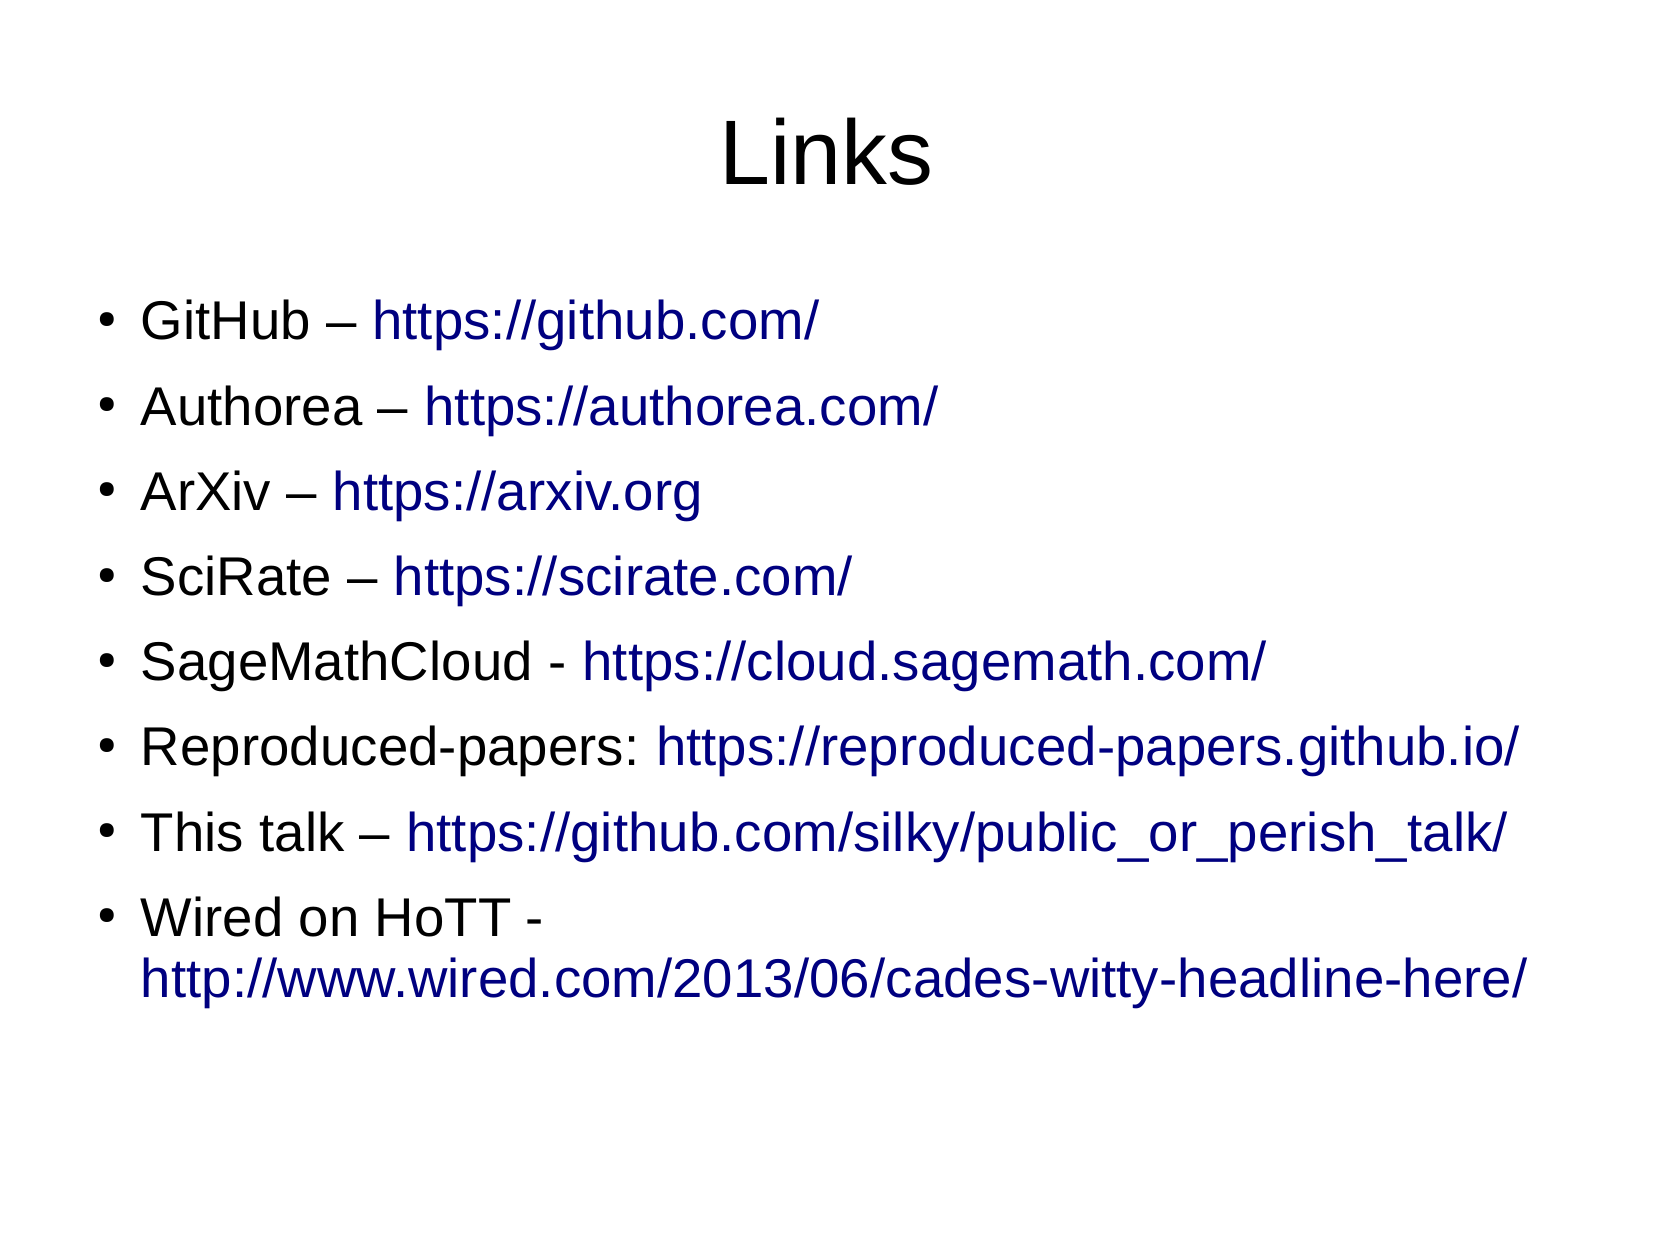

# Links
GitHub – https://github.com/
Authorea – https://authorea.com/
ArXiv – https://arxiv.org
SciRate – https://scirate.com/
SageMathCloud - https://cloud.sagemath.com/
Reproduced-papers: https://reproduced-papers.github.io/
This talk – https://github.com/silky/public_or_perish_talk/
Wired on HoTT - http://www.wired.com/2013/06/cades-witty-headline-here/